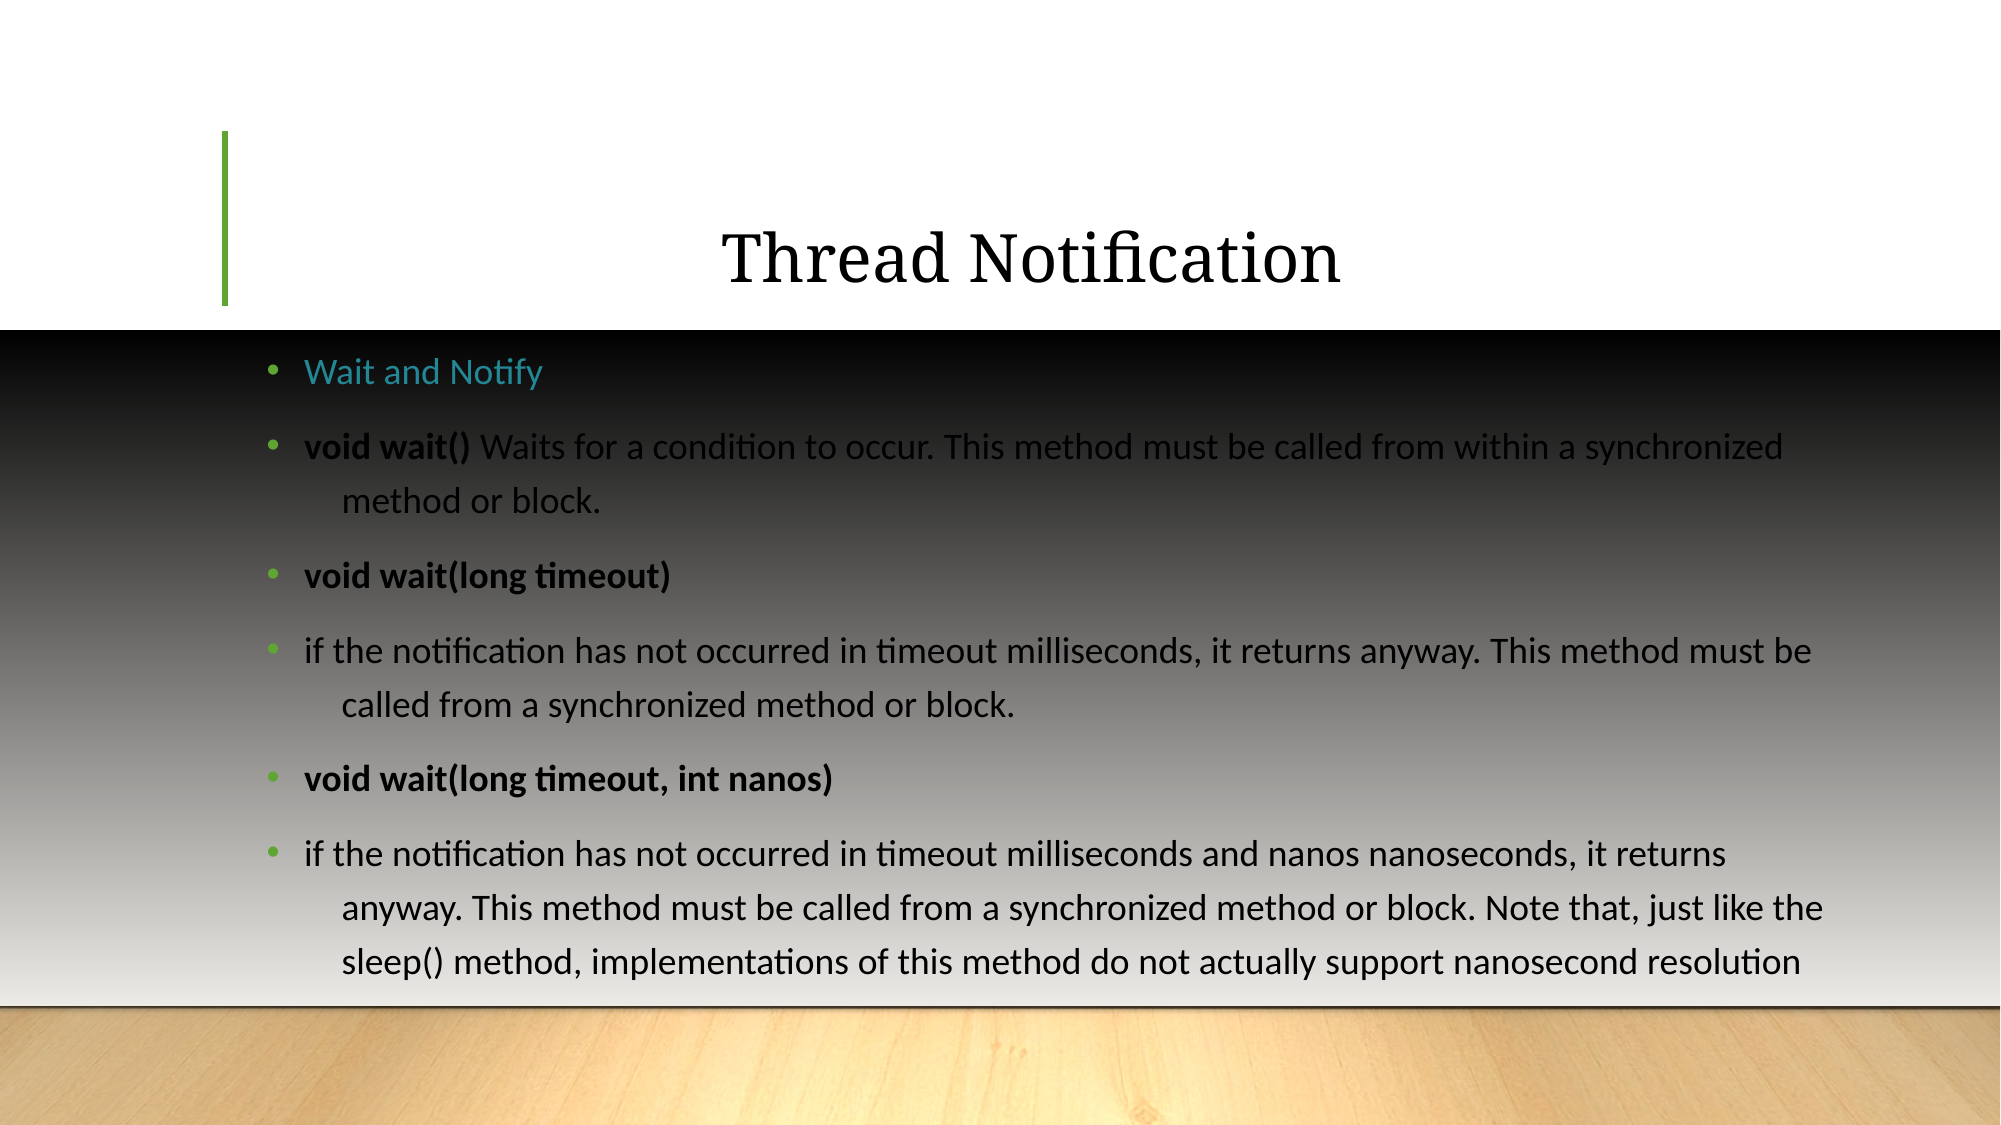

# Thread Notification
Wait and Notify
void wait() Waits for a condition to occur. This method must be called from within a synchronized method or block.
void wait(long timeout)
if the notification has not occurred in timeout milliseconds, it returns anyway. This method must be called from a synchronized method or block.
void wait(long timeout, int nanos)
if the notification has not occurred in timeout milliseconds and nanos nanoseconds, it returns anyway. This method must be called from a synchronized method or block. Note that, just like the sleep() method, implementations of this method do not actually support nanosecond resolution